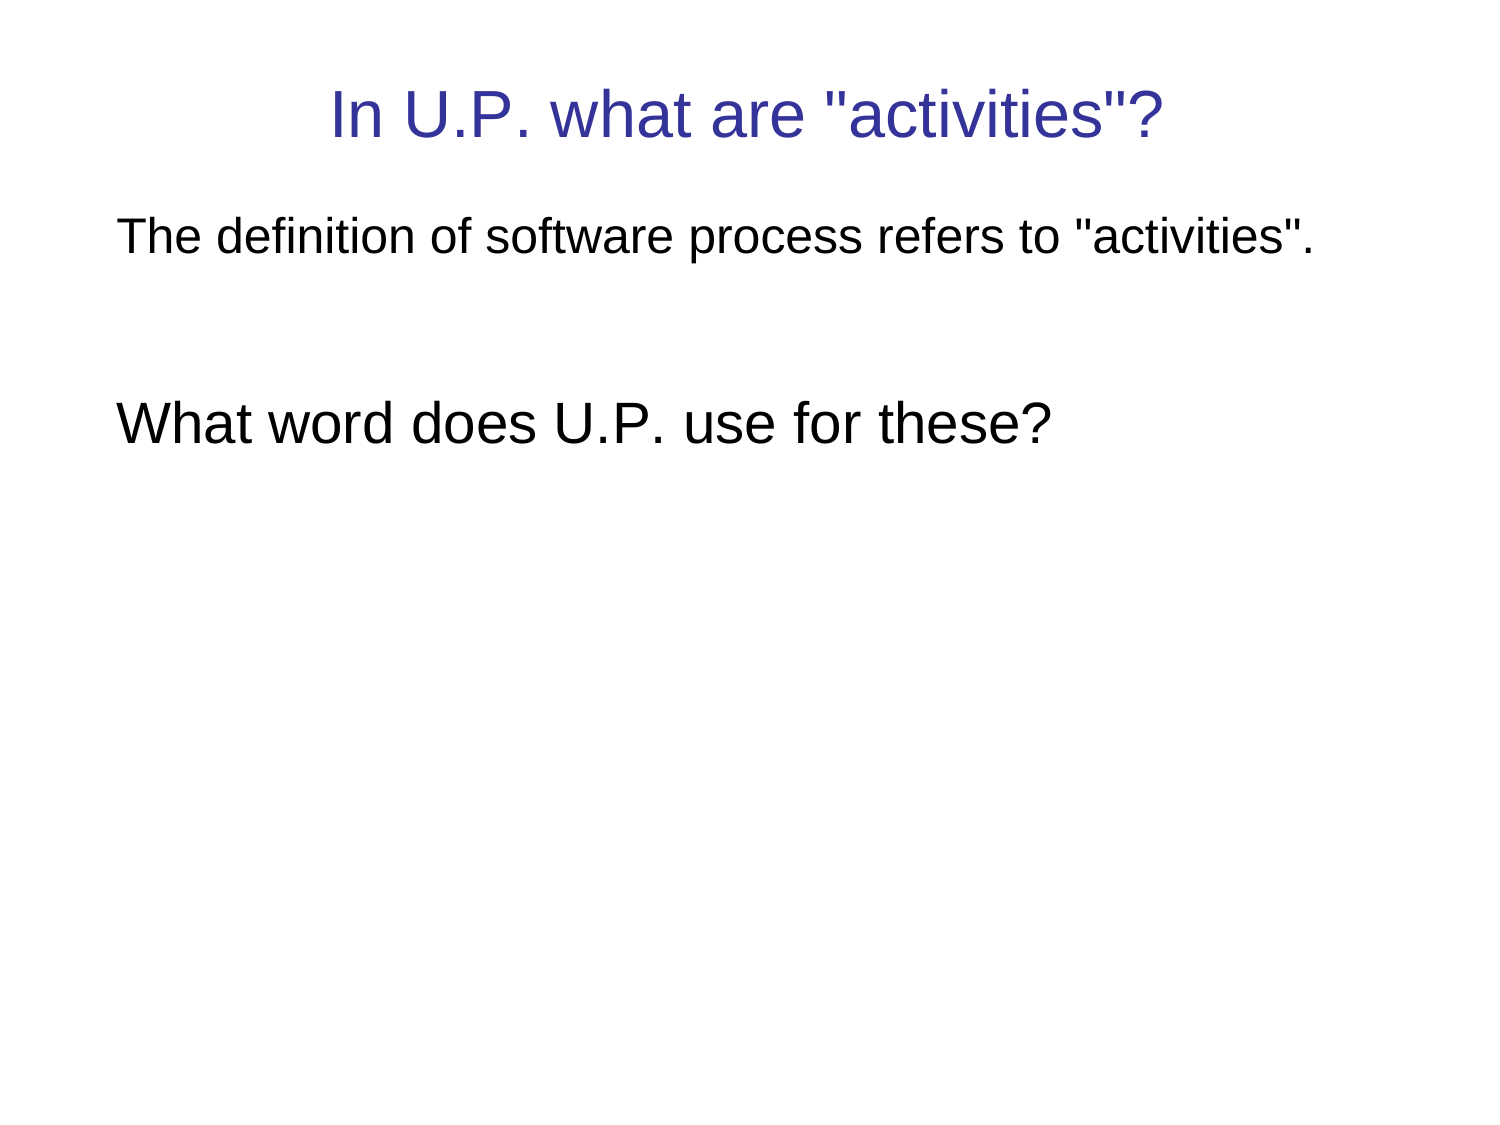

# In U.P. what are "activities"?
The definition of software process refers to "activities".
What word does U.P. use for these?